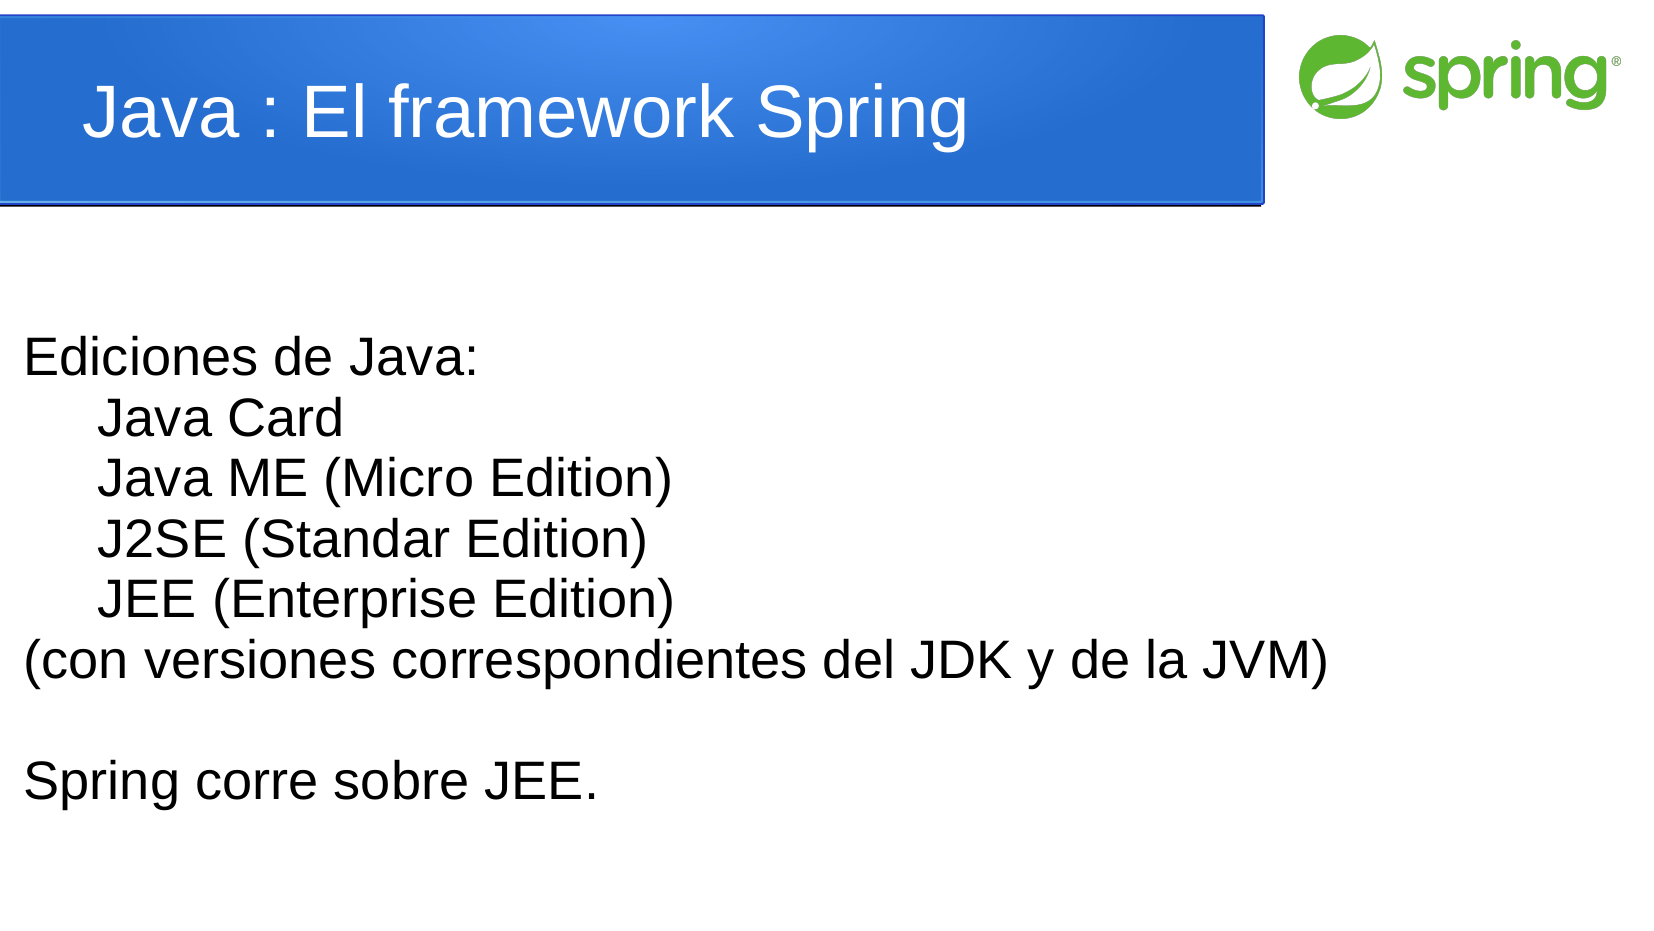

# Java : El framework Spring
Ediciones de Java:
	Java Card
	Java ME (Micro Edition)
	J2SE (Standar Edition)
	JEE (Enterprise Edition)
(con versiones correspondientes del JDK y de la JVM)
Spring corre sobre JEE.